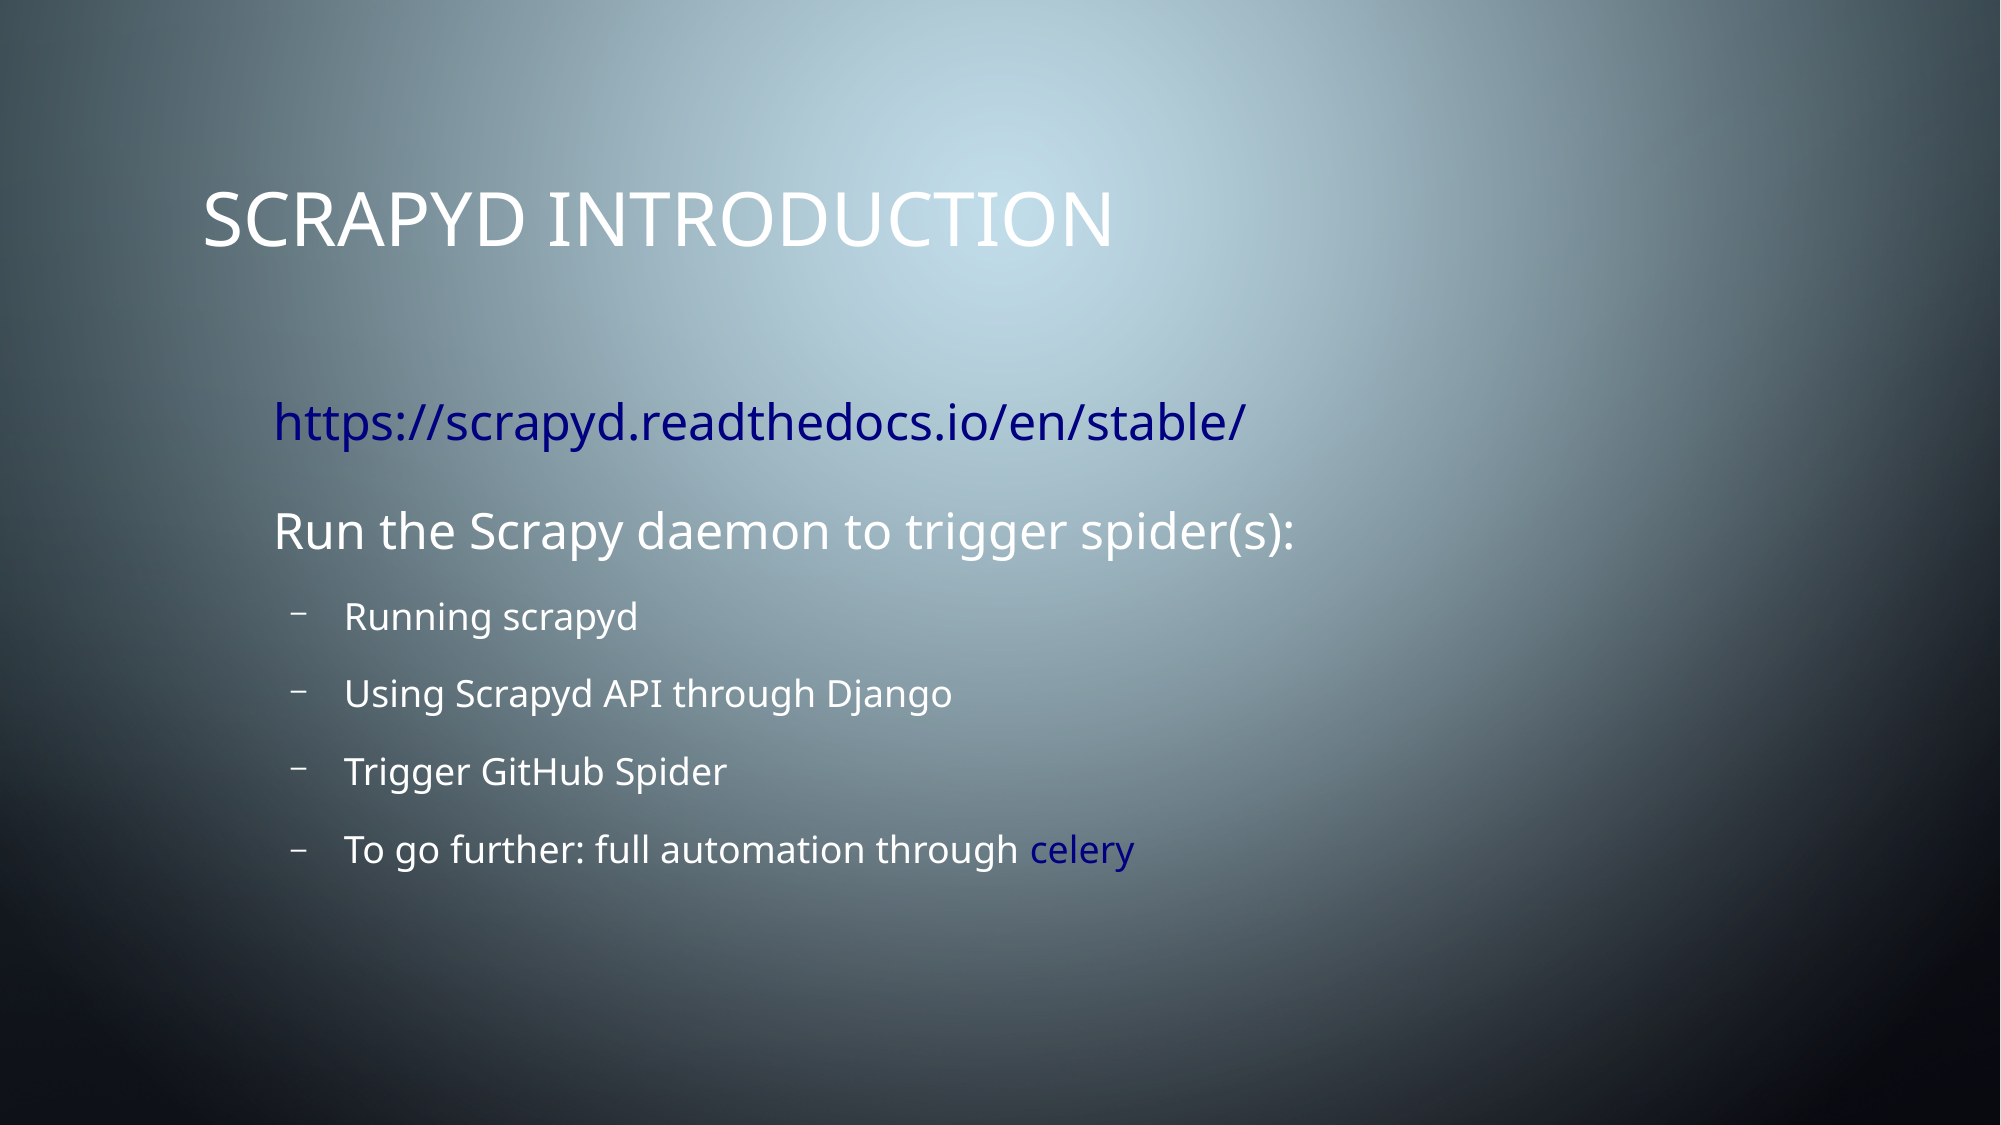

# SCRAPYD INTRODUCTION
https://scrapyd.readthedocs.io/en/stable/
Run the Scrapy daemon to trigger spider(s):
Running scrapyd
Using Scrapyd API through Django
Trigger GitHub Spider
To go further: full automation through celery